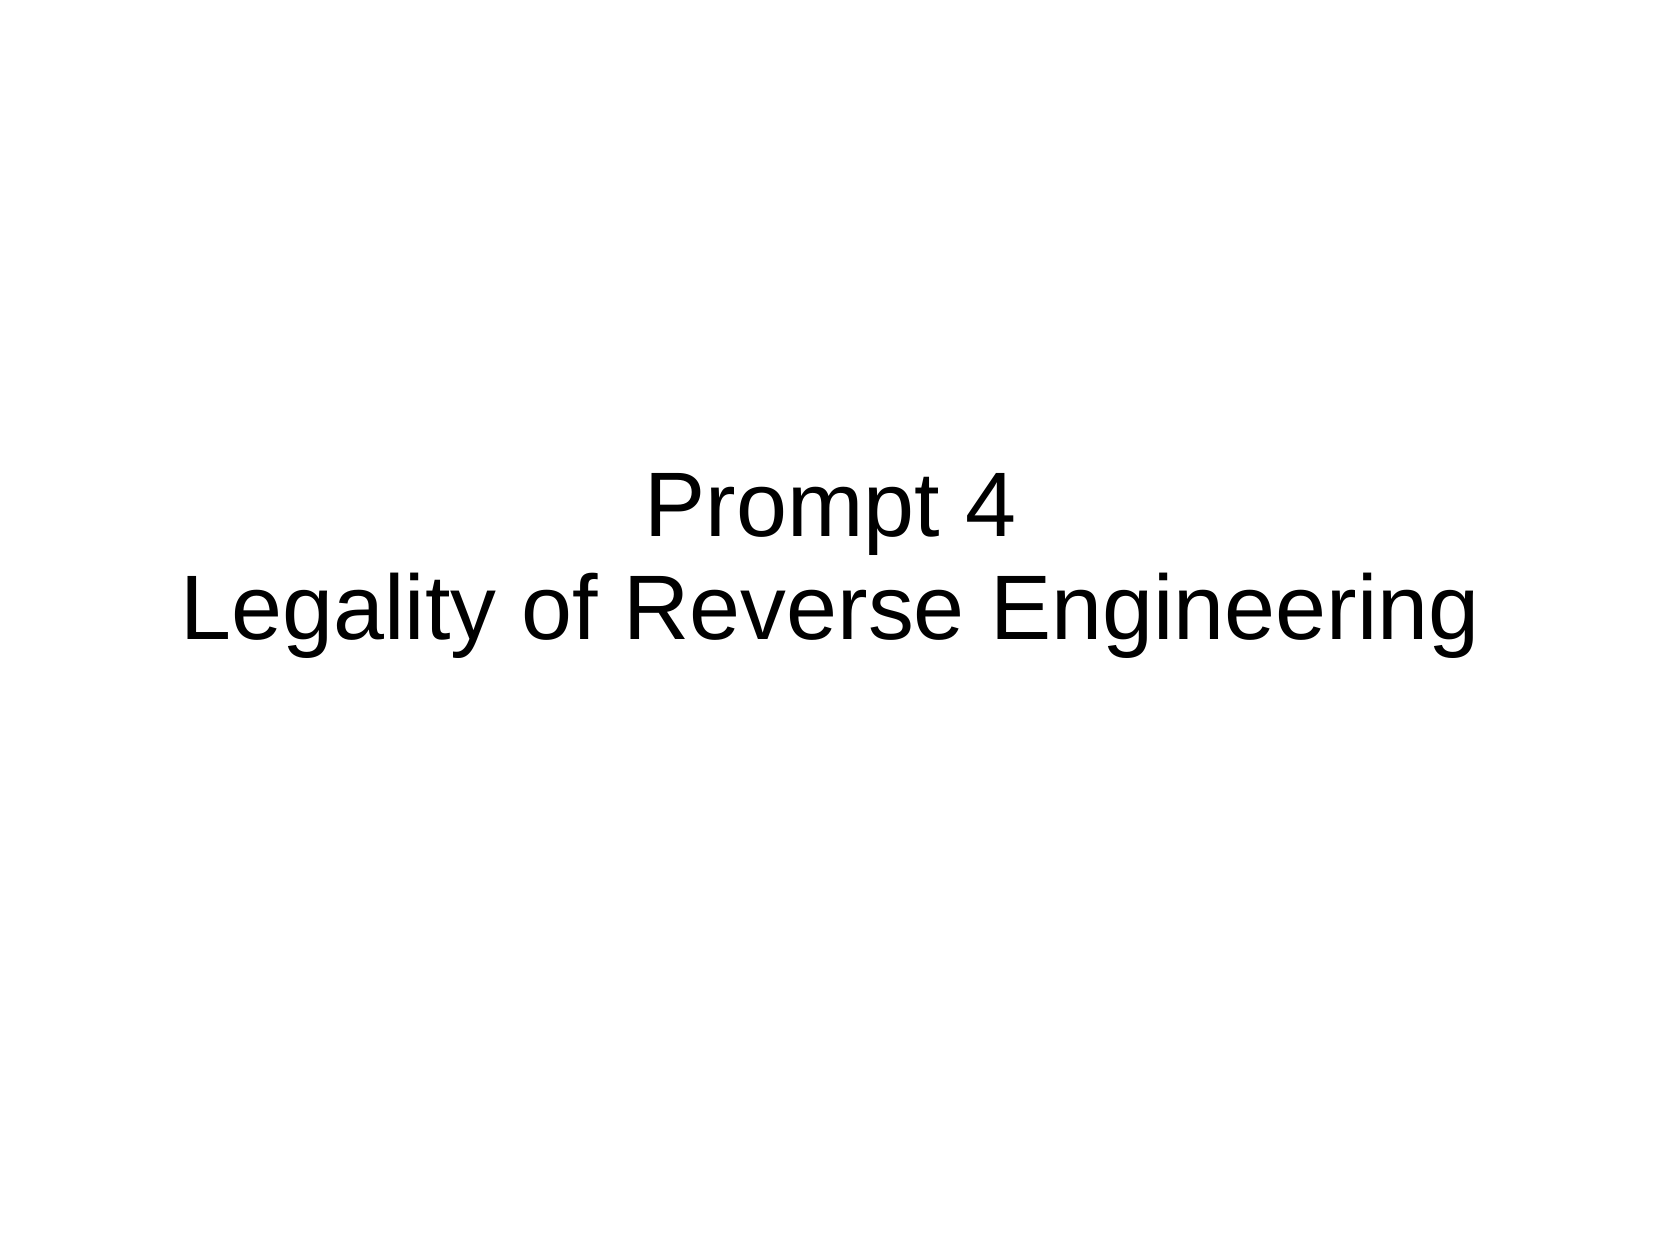

# Prompt 4 Legality of Reverse Engineering